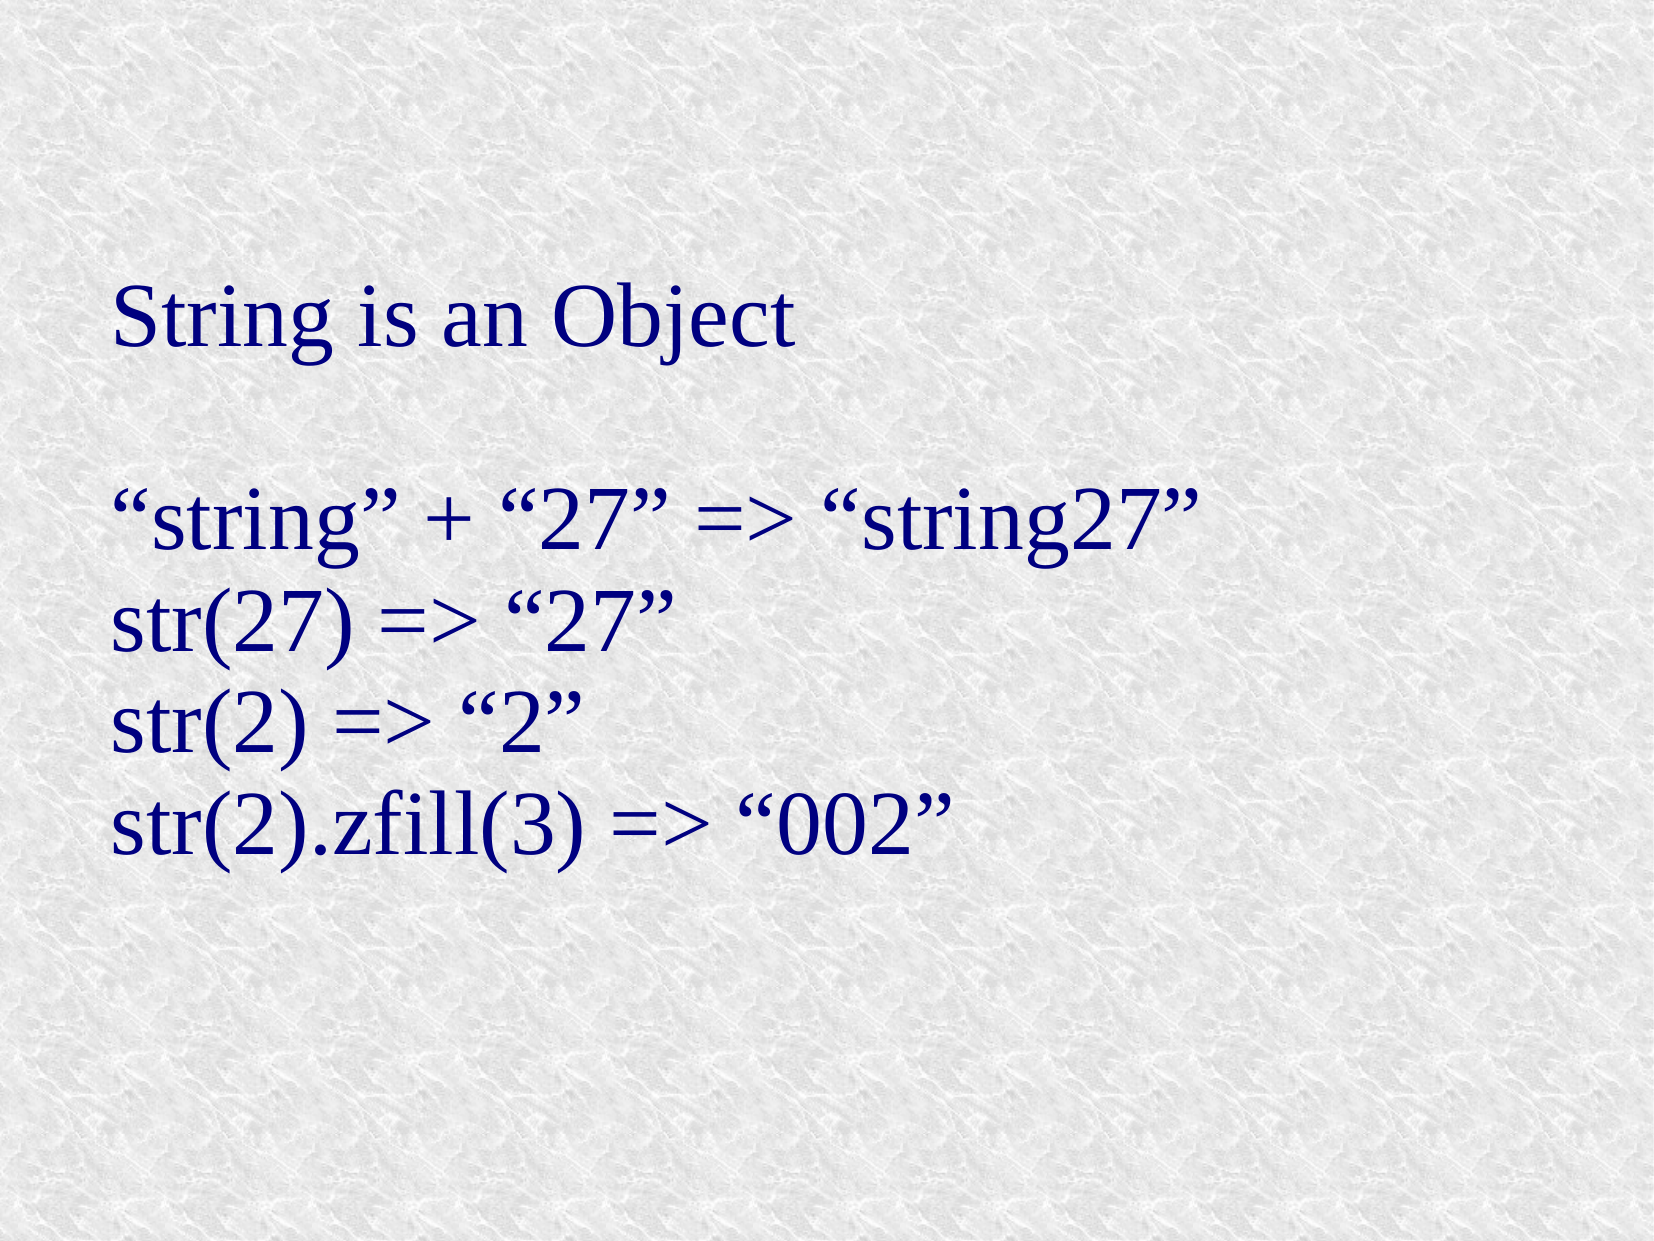

# String is an Object “string” + “27” => “string27” str(27) => “27” str(2) => “2” str(2).zfill(3) => “002”